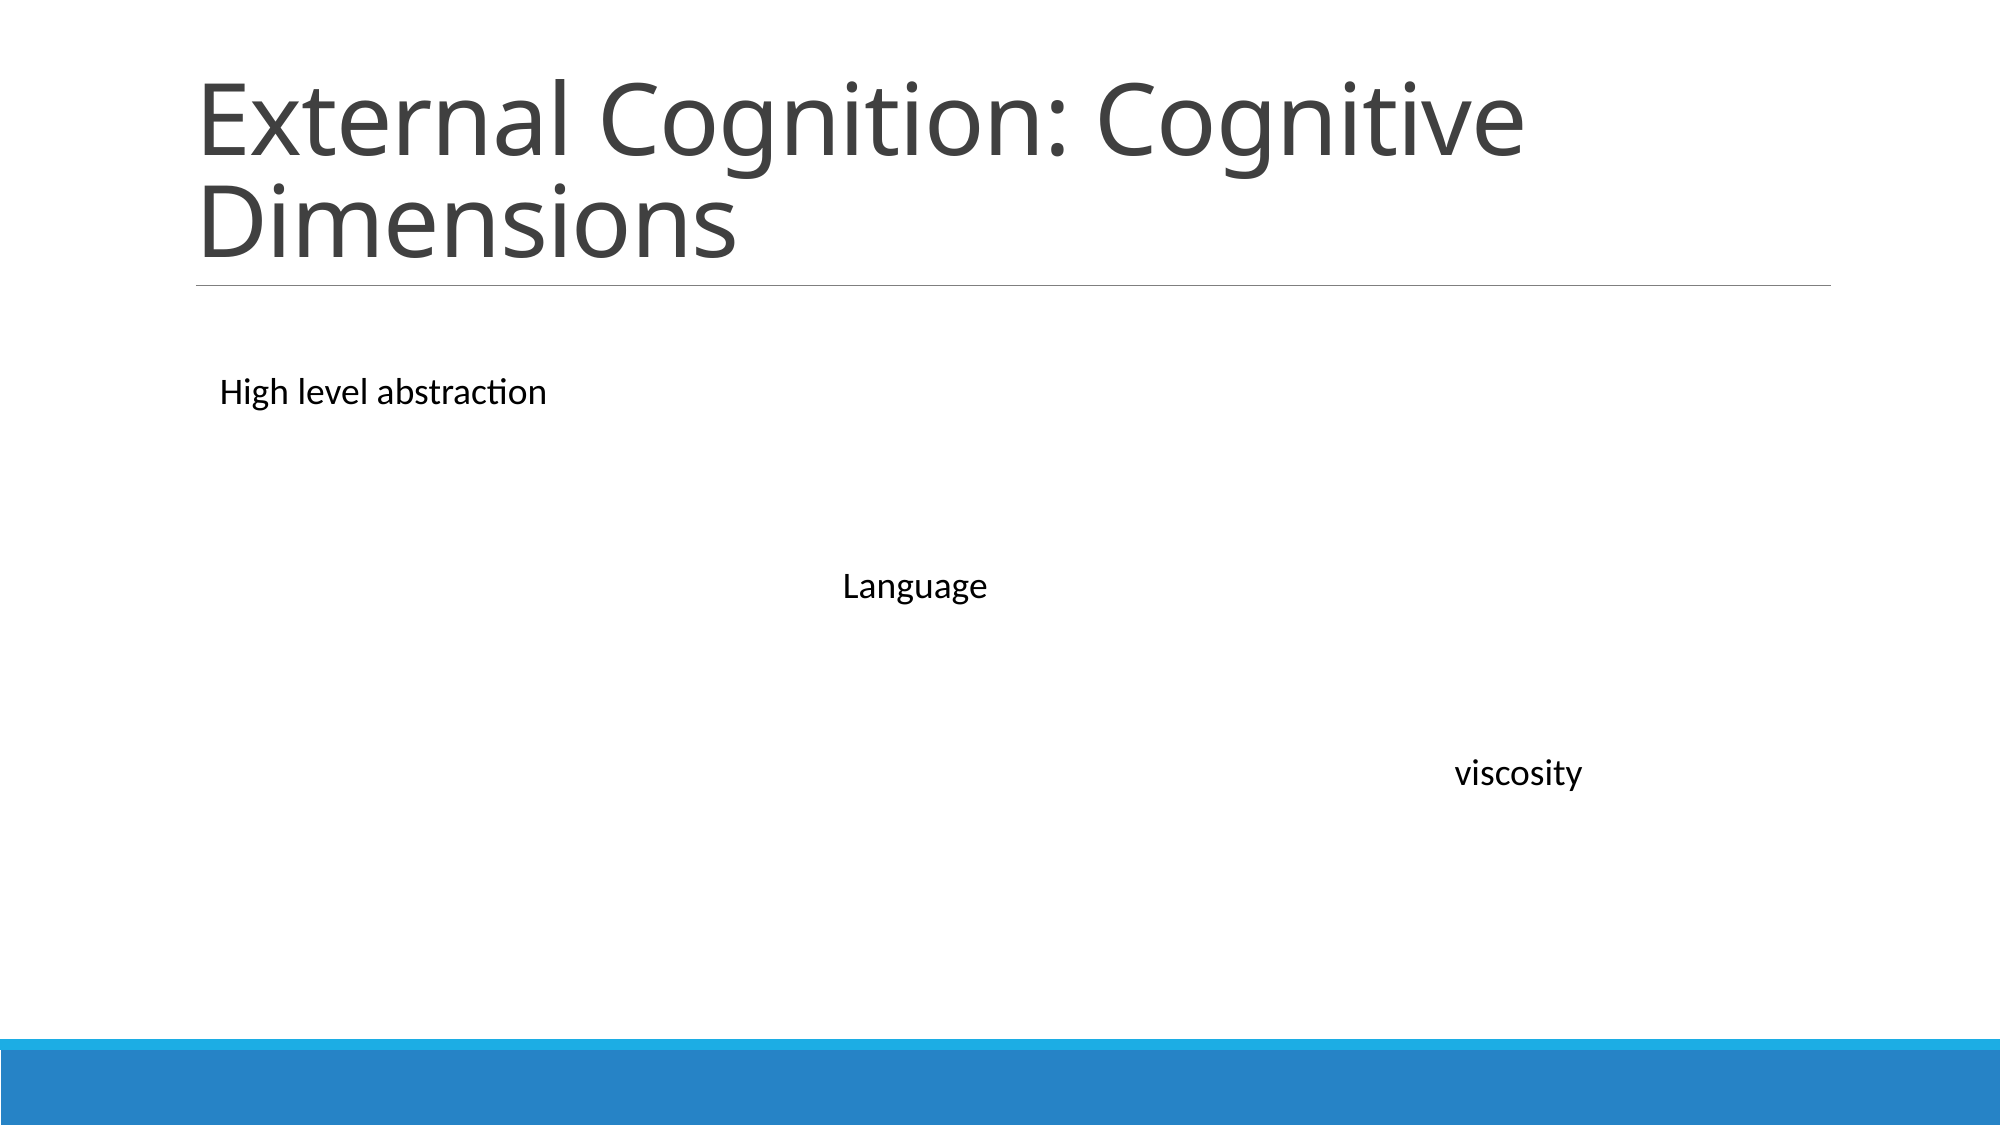

# External Cognition: Cognitive Dimensions
High level abstraction
Language
viscosity